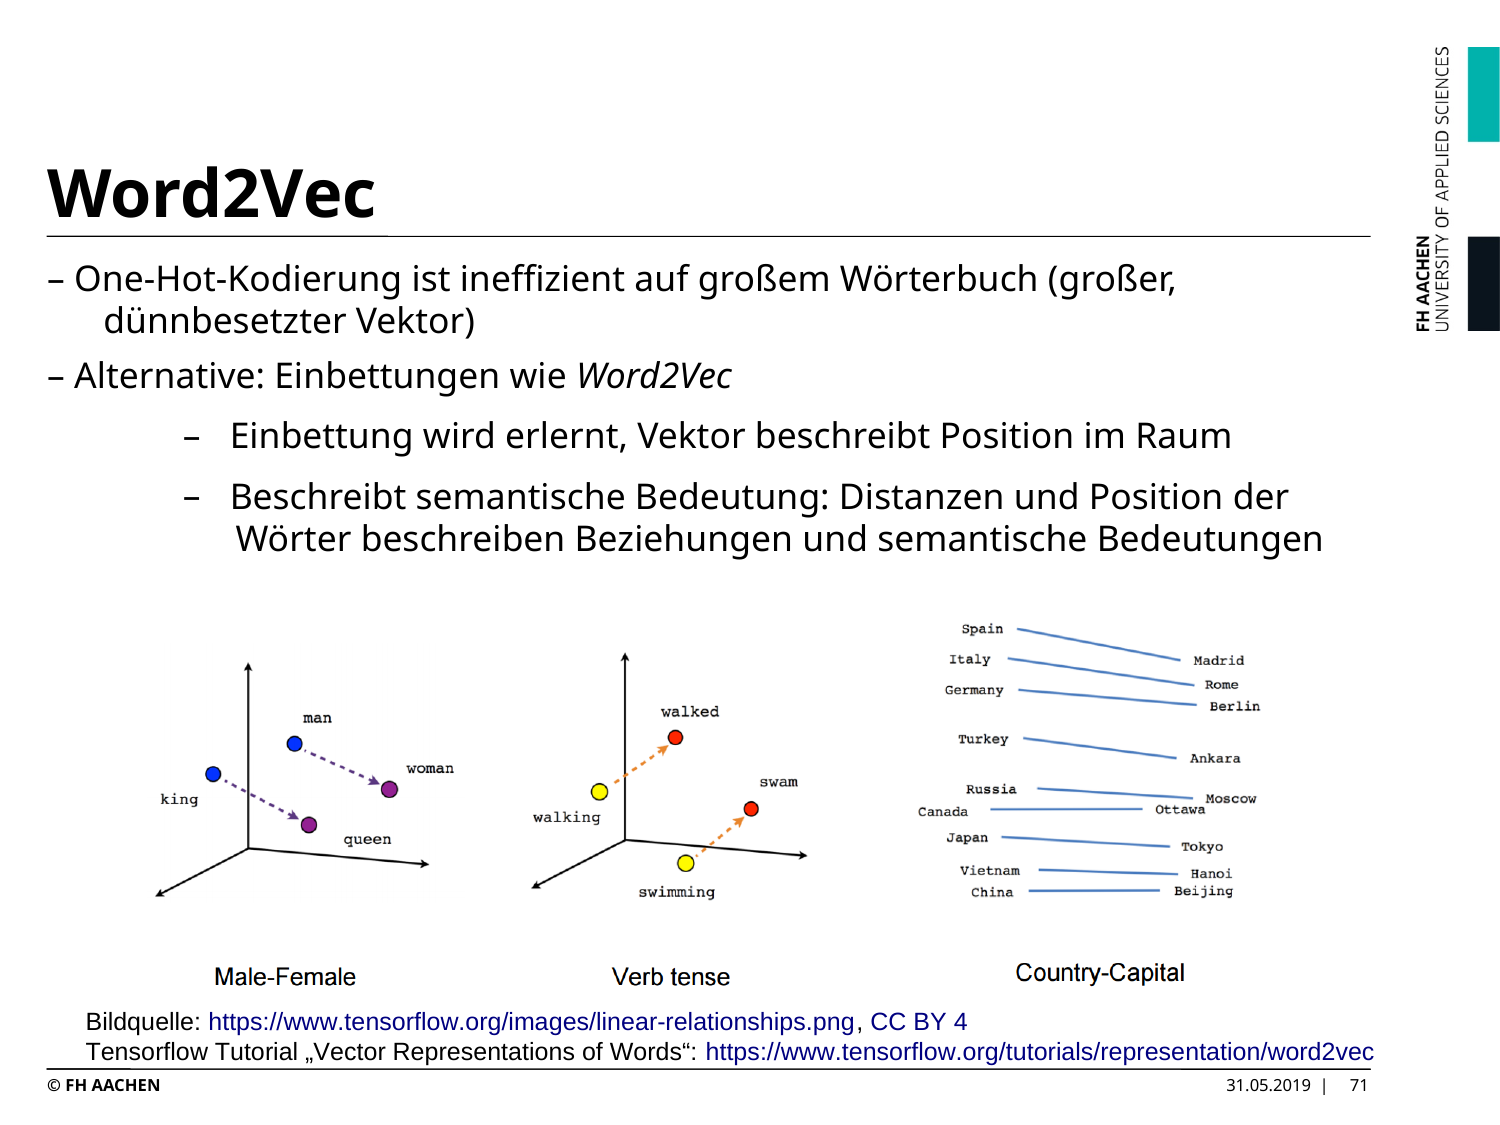

# Word2Vec
– One-Hot-Kodierung ist ineffizient auf großem Wörterbuch (großer, dünnbesetzter Vektor)
– Alternative: Einbettungen wie Word2Vec
Einbettung wird erlernt, Vektor beschreibt Position im Raum
Beschreibt semantische Bedeutung: Distanzen und Position der Wörter beschreiben Beziehungen und semantische Bedeutungen
Bildquelle: https://www.tensorflow.org/images/linear-relationships.png, CC BY 4
Tensorflow Tutorial „Vector Representations of Words“: https://www.tensorflow.org/tutorials/representation/word2vec
31.05.2019
71